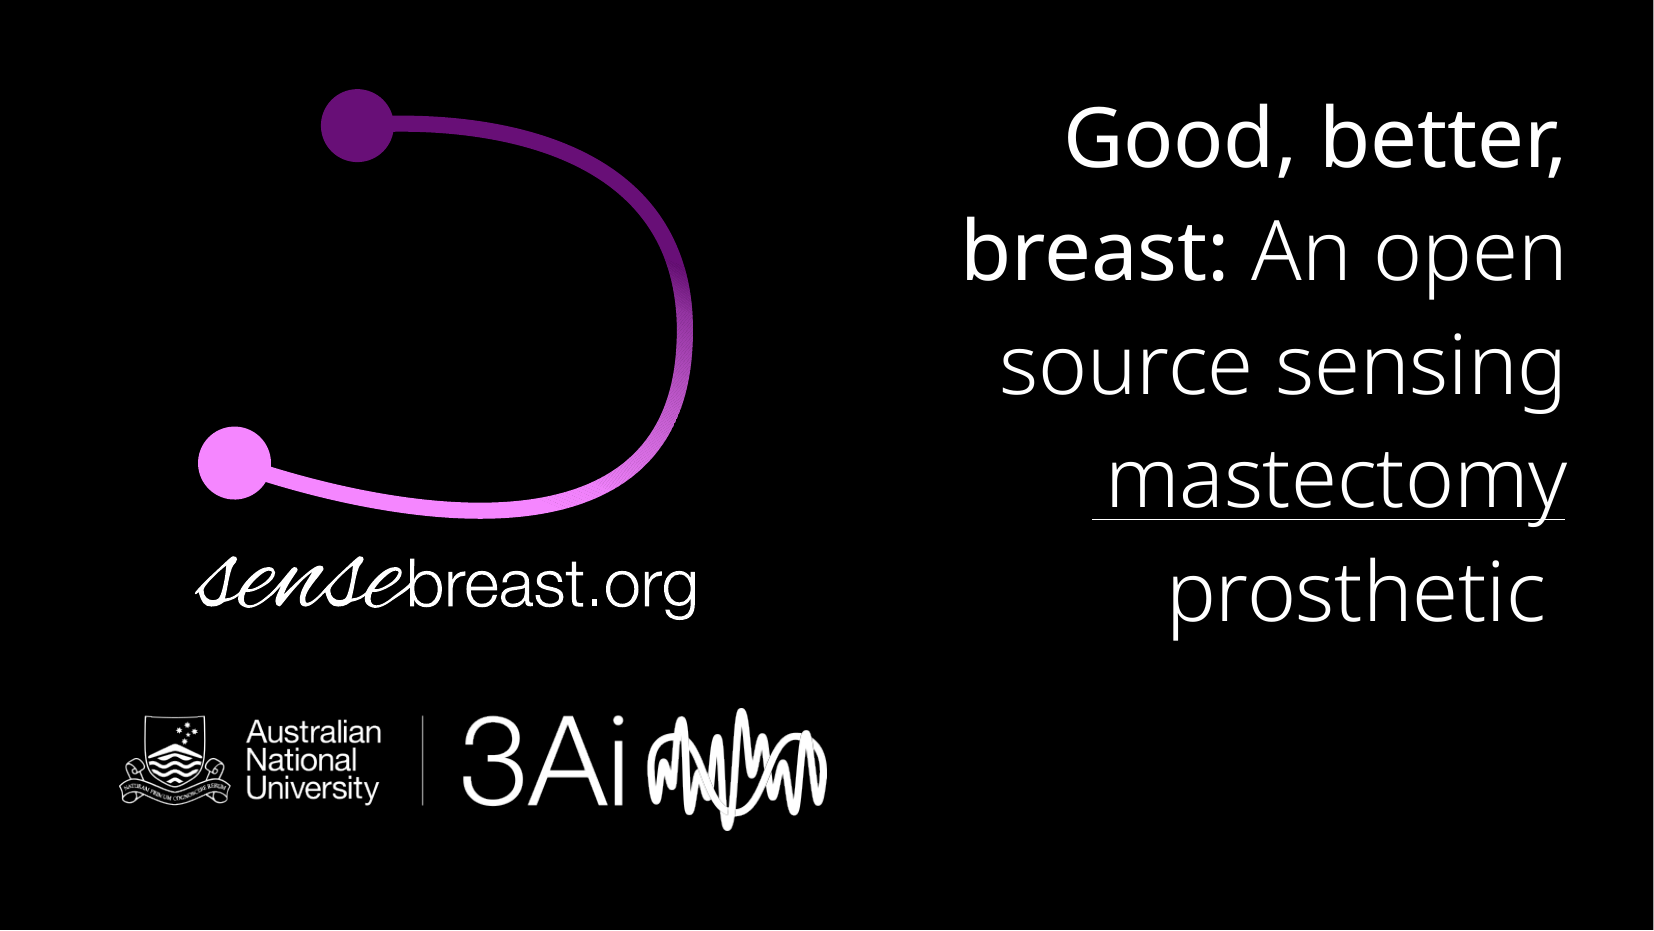

Good, better, breast: An open source sensing mastectomy prosthetic
KATHY REID
Masters of Applied Cybernetics
Student at 3A Institute
Australian National University
@KathyReid | @SenseBreast